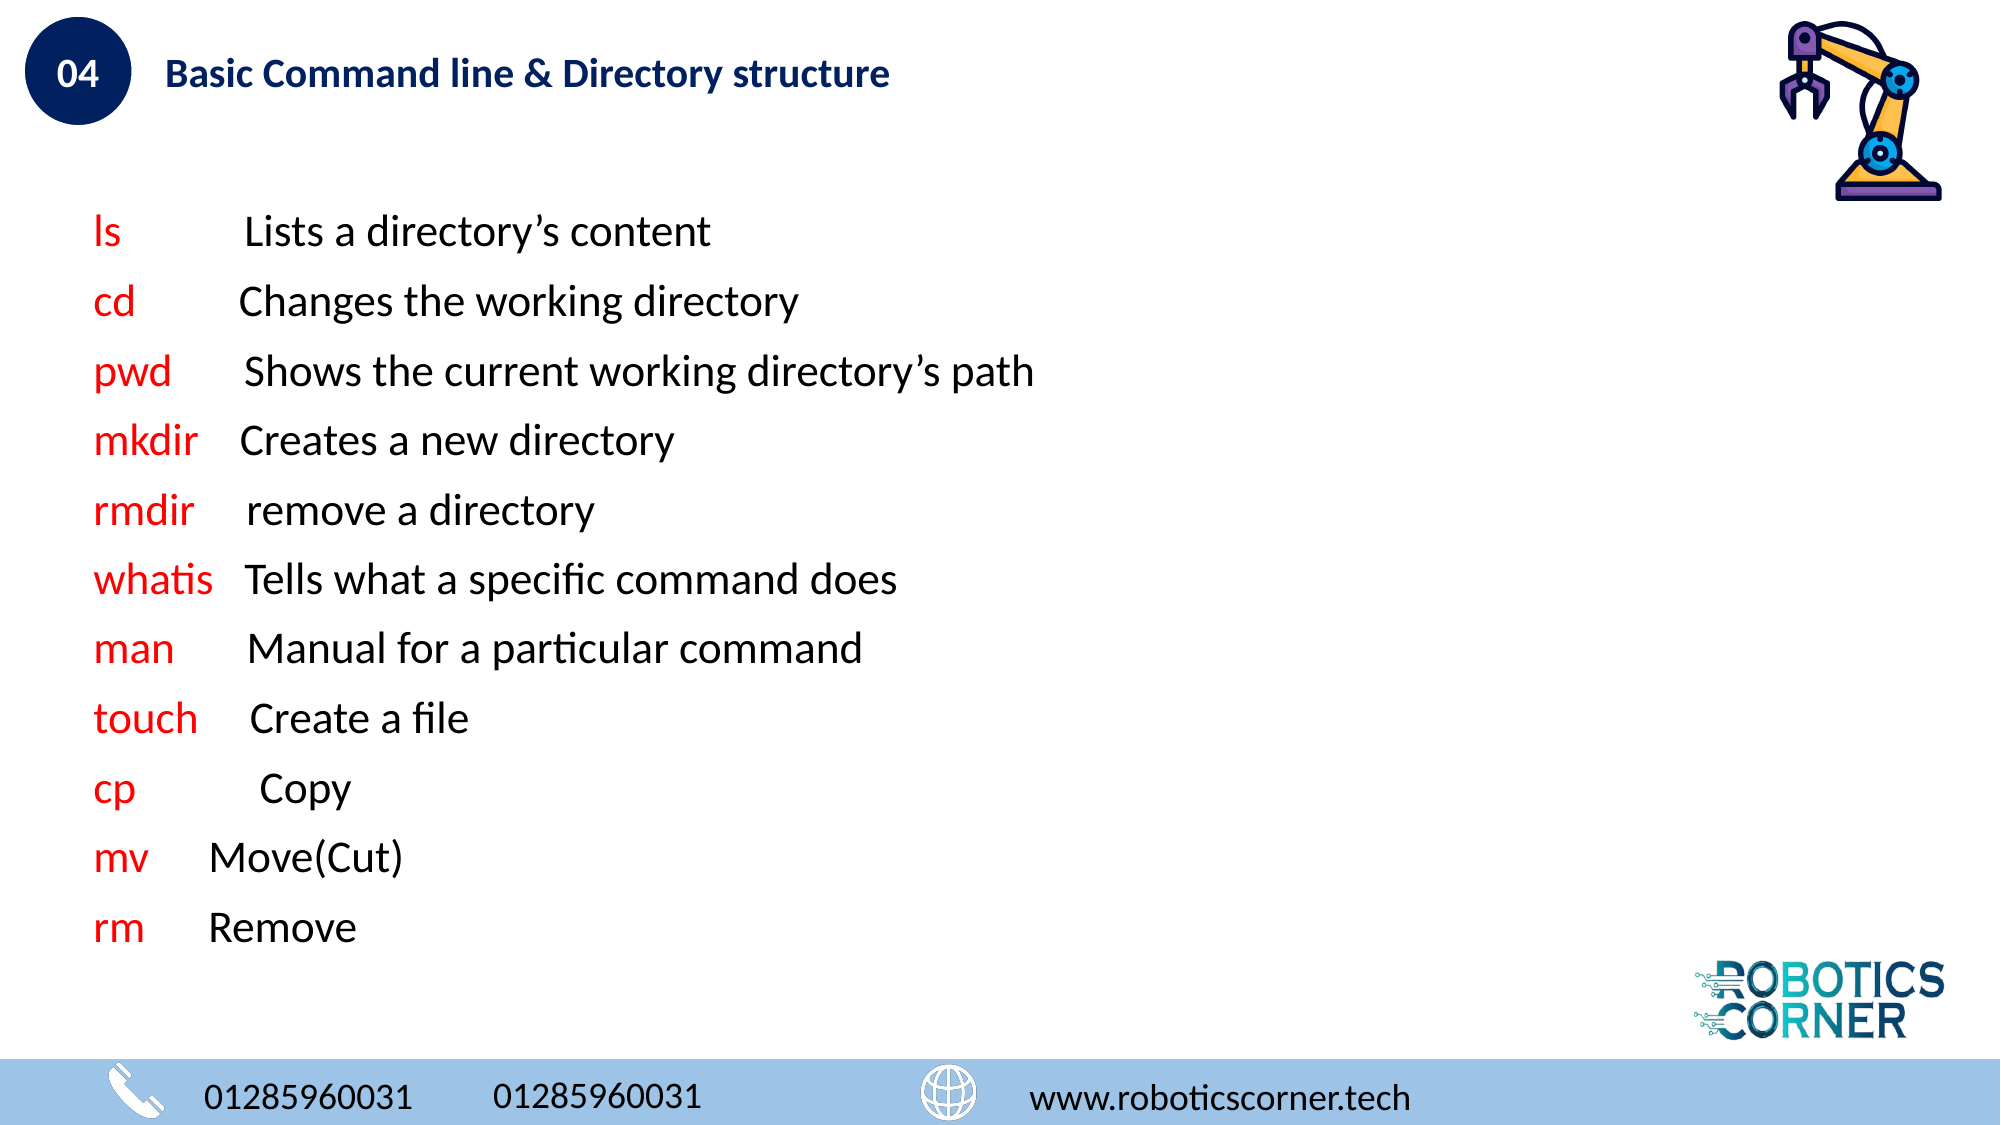

04
Basic Command line & Directory structure
ls Lists a directory’s content
cd Changes the working directory
pwd Shows the current working directory’s path
mkdir Creates a new directory
rmdir remove a directory
whatis Tells what a specific command does
man Manual for a particular command
touch Create a file
cp	 Copy
mv 	 Move(Cut)
rm 	 Remove
01285960031
01285960031
www.roboticscorner.tech